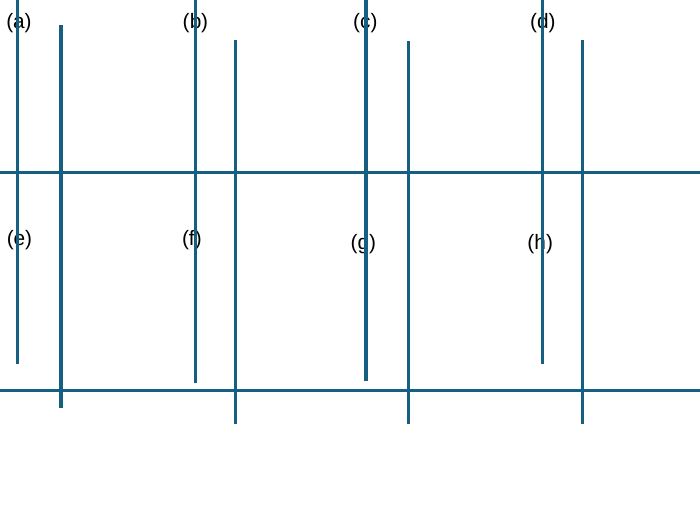

(a)
(b)
(c)
(d)
(e)
(f)
(h)
(g)